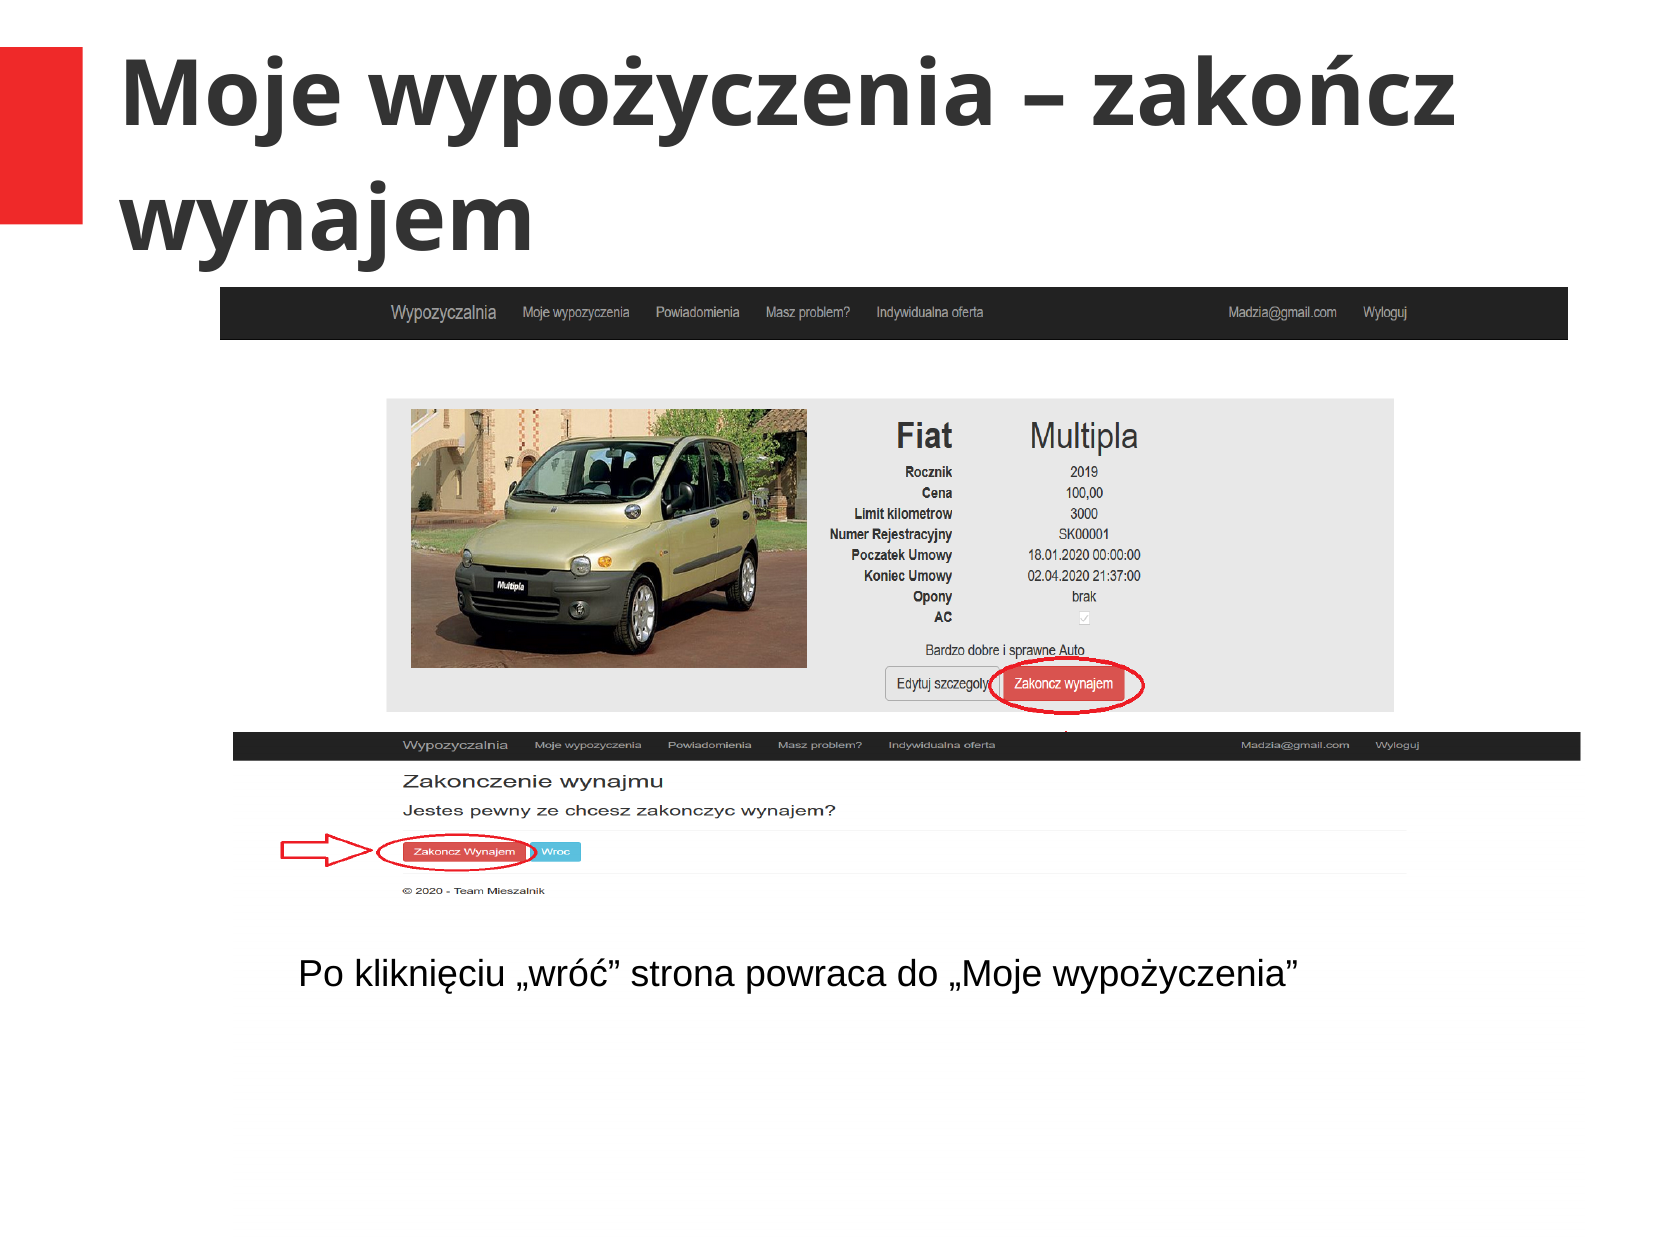

# Moje wypożyczenia – zakończ wynajem
Po kliknięciu „wróć” strona powraca do „Moje wypożyczenia”
17